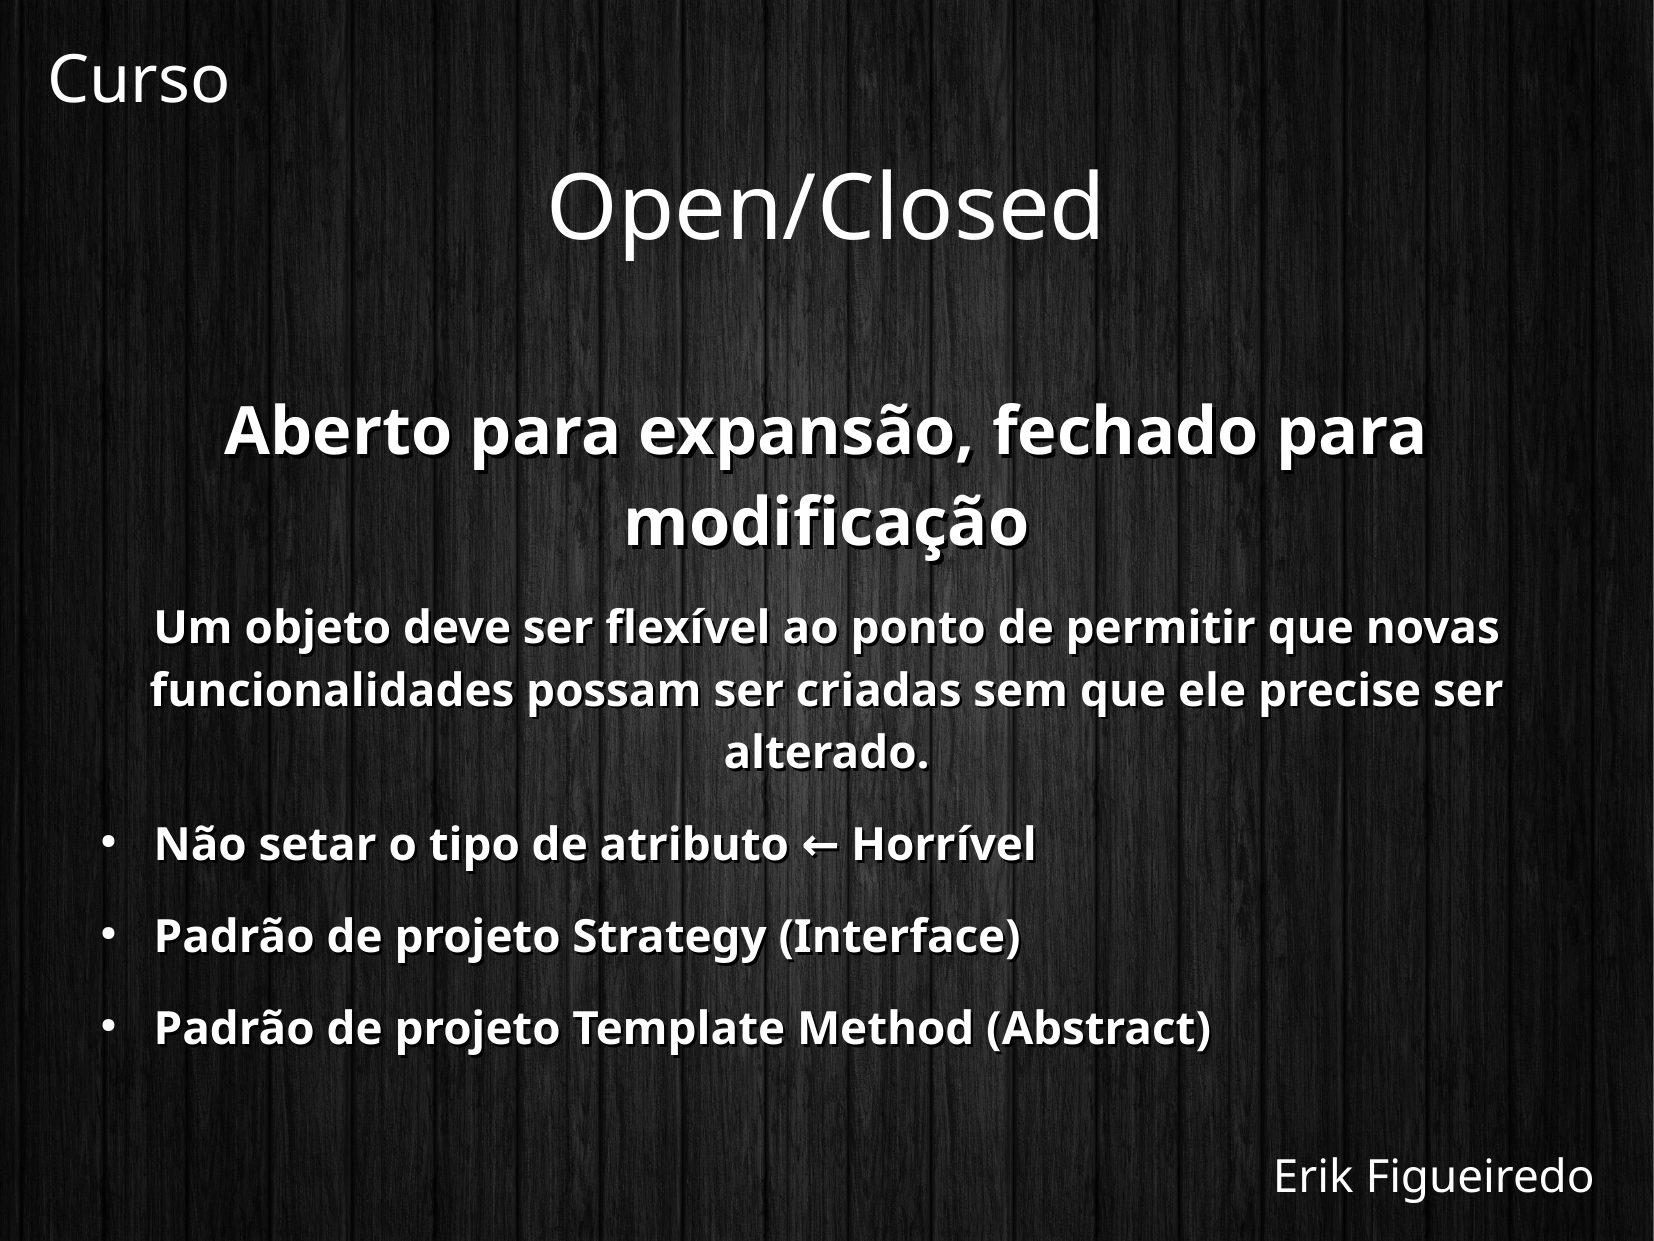

Curso
# Open/Closed
Aberto para expansão, fechado para modificação
Um objeto deve ser flexível ao ponto de permitir que novas funcionalidades possam ser criadas sem que ele precise ser alterado.
Não setar o tipo de atributo ← Horrível
Padrão de projeto Strategy (Interface)
Padrão de projeto Template Method (Abstract)
Erik Figueiredo